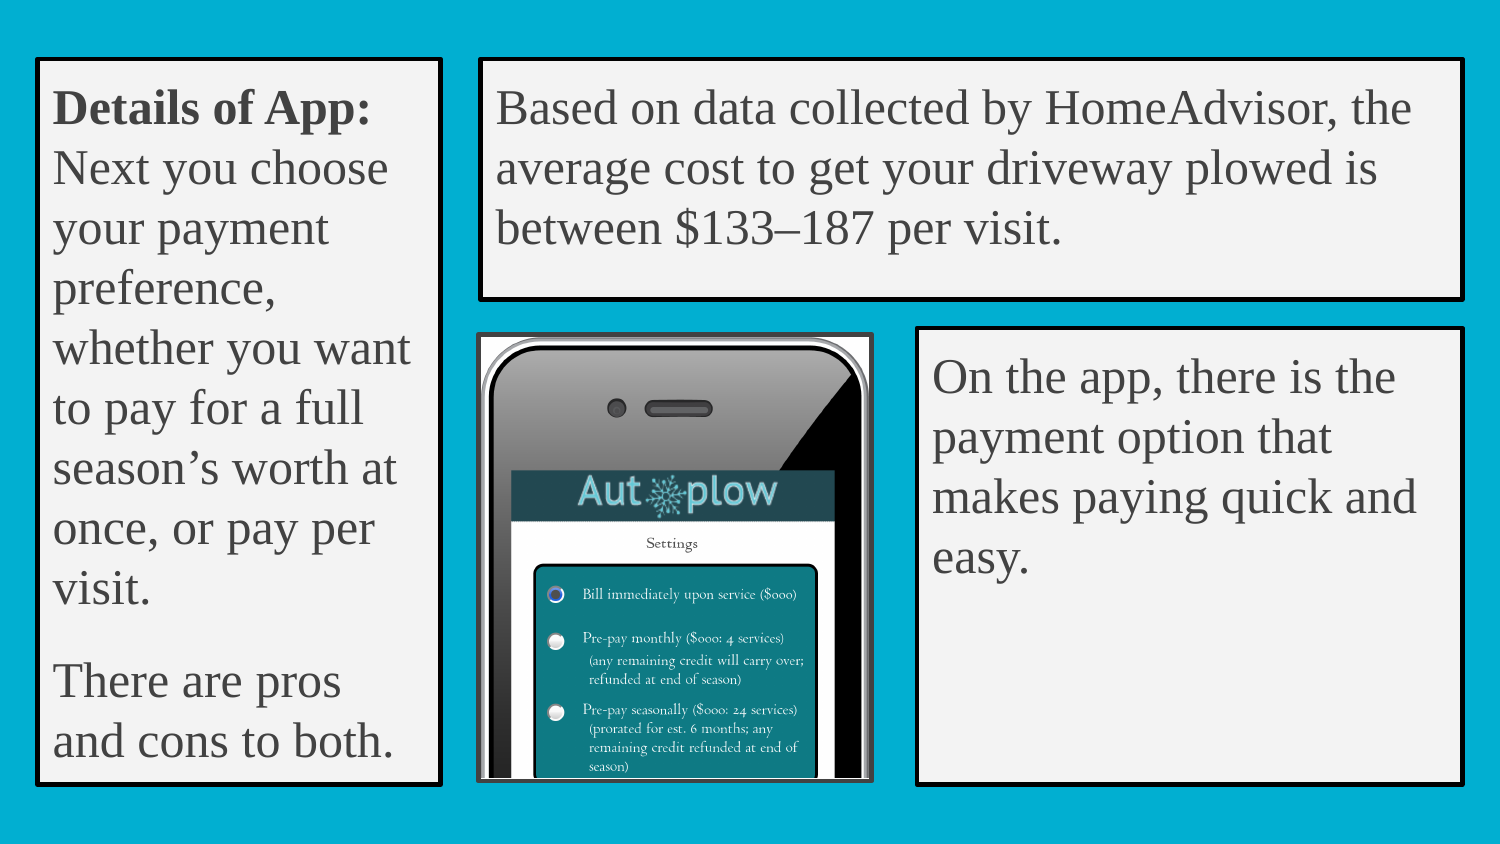

# Details of App: Next you choose your payment preference, whether you want to pay for a full season’s worth at once, or pay per visit.
There are pros and cons to both.
Based on data collected by HomeAdvisor, the average cost to get your driveway plowed is between $133–187 per visit.
On the app, there is the payment option that makes paying quick and easy.